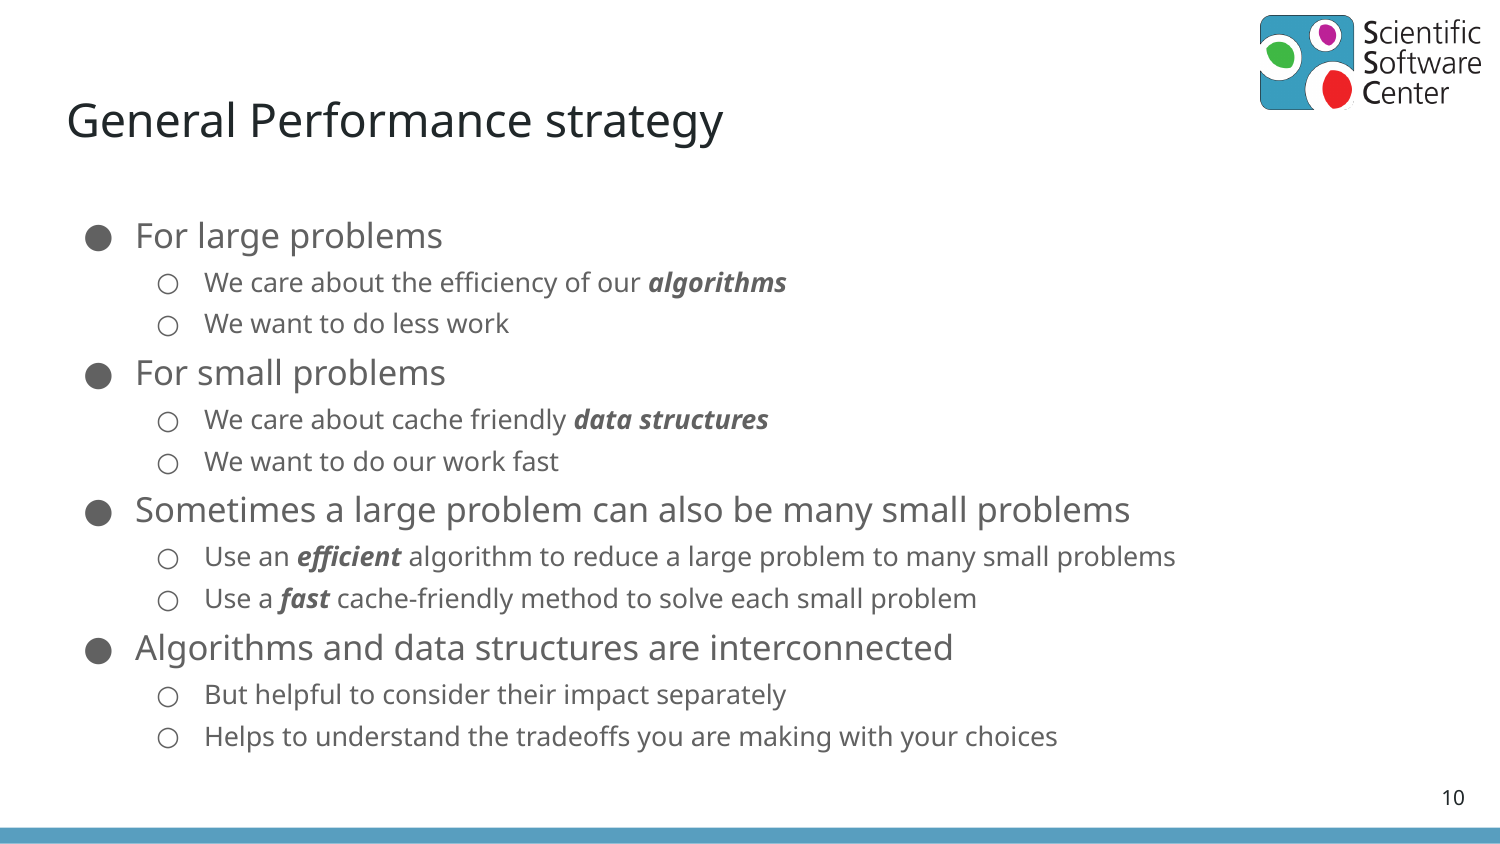

# General Performance strategy
For large problems
We care about the efficiency of our algorithms
We want to do less work
For small problems
We care about cache friendly data structures
We want to do our work fast
Sometimes a large problem can also be many small problems
Use an efficient algorithm to reduce a large problem to many small problems
Use a fast cache-friendly method to solve each small problem
Algorithms and data structures are interconnected
But helpful to consider their impact separately
Helps to understand the tradeoffs you are making with your choices